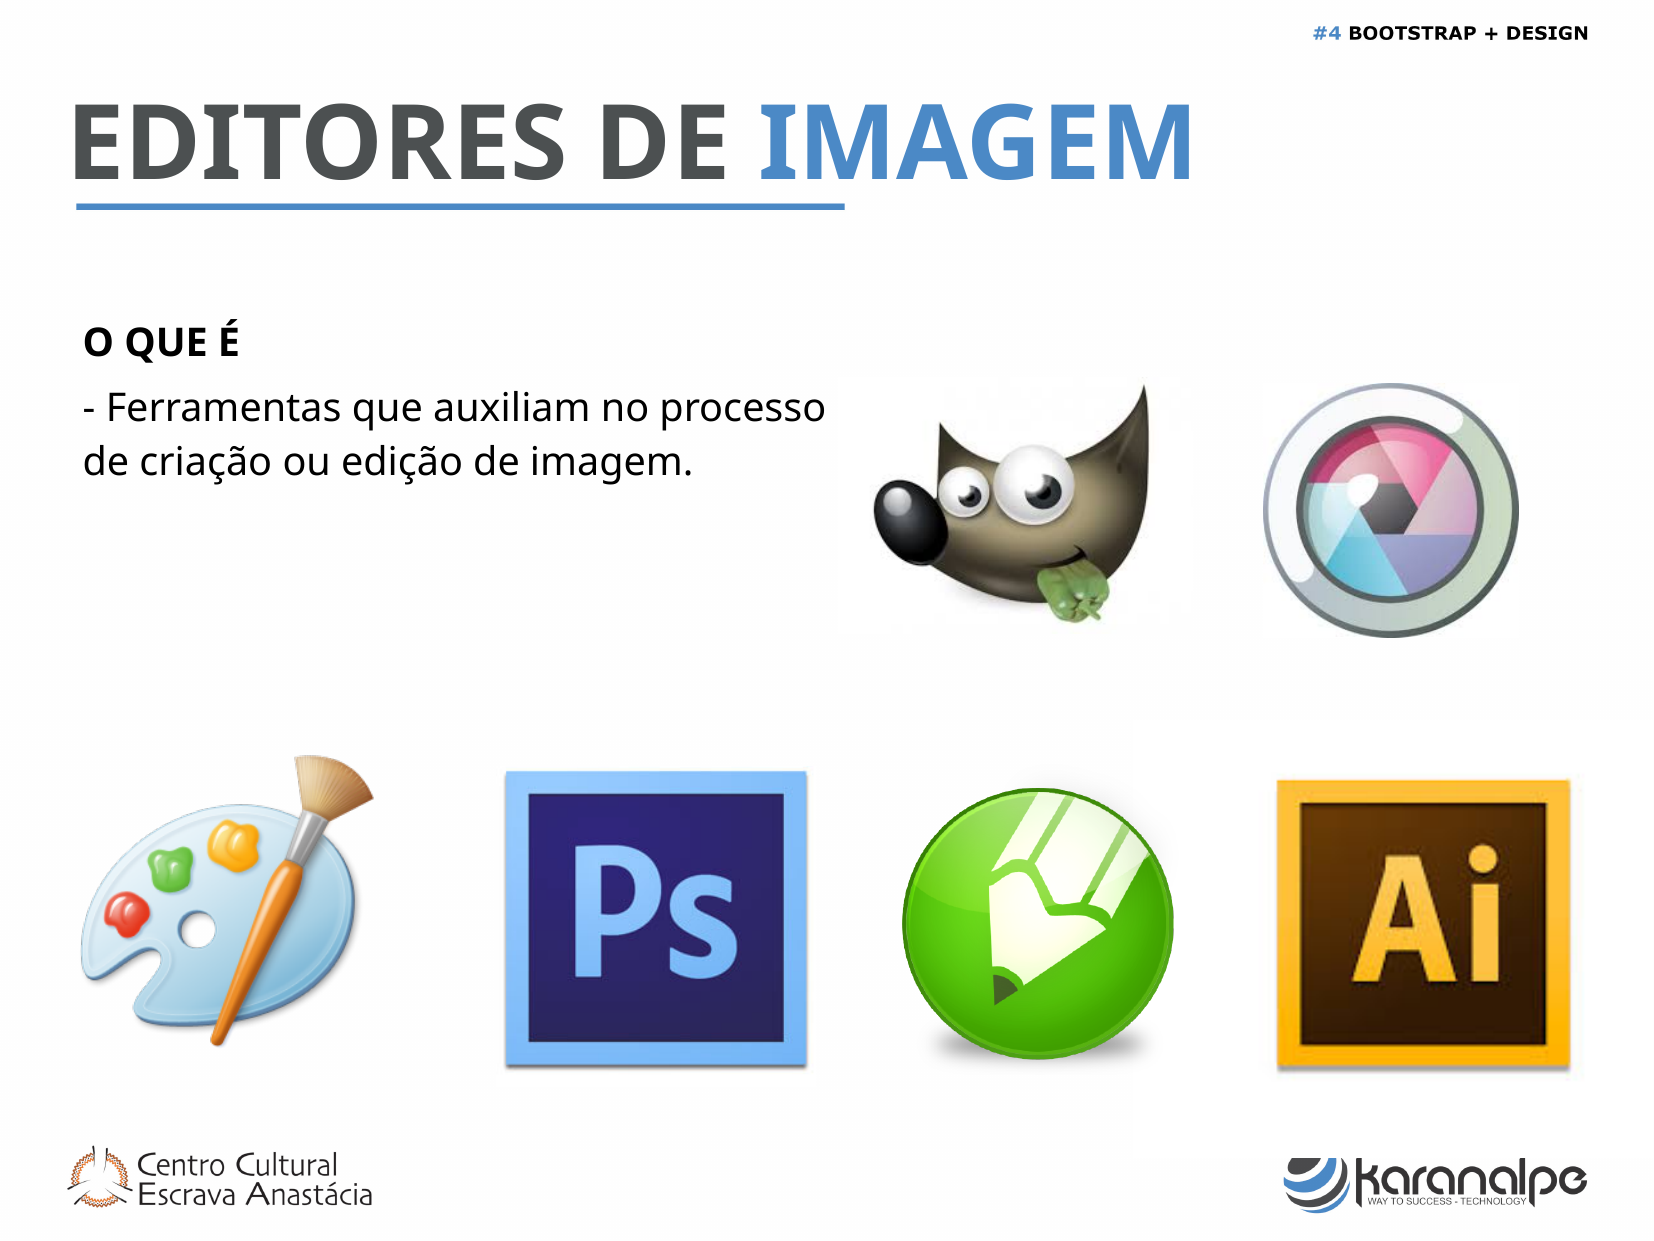

# EDITORES DE IMAGEM
O QUE É
- Ferramentas que auxiliam no processo de criação ou edição de imagem.